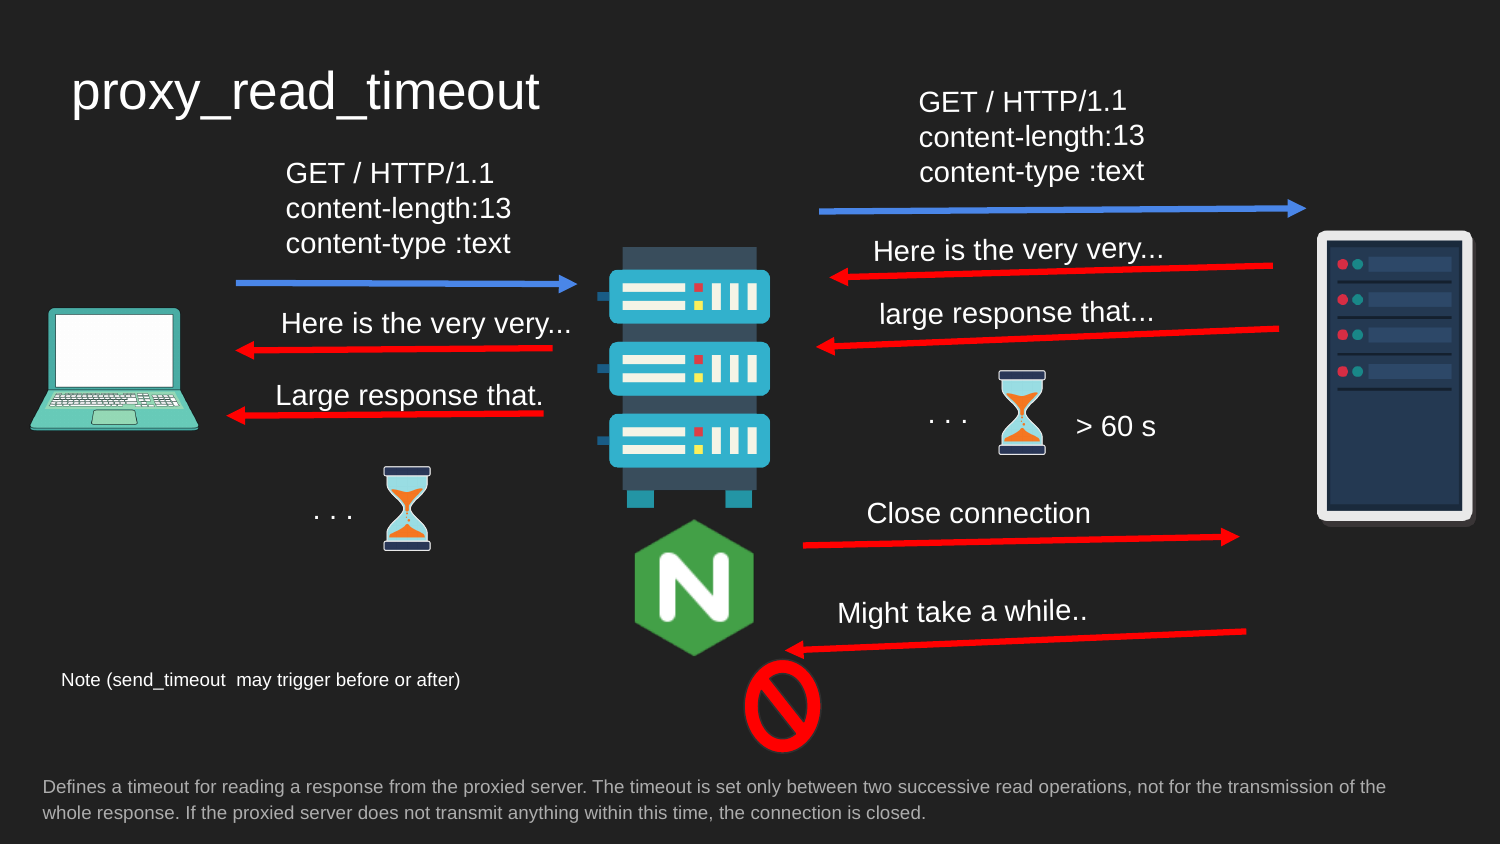

# proxy_read_timeout
GET / HTTP/1.1
content-length:13
content-type :text
GET / HTTP/1.1
content-length:13
content-type :text
Here is the very very...
large response that...
Here is the very very...
Large response that.
 . . .
> 60 s
 . . .
Close connection
Might take a while..
Note (send_timeout may trigger before or after)
Defines a timeout for reading a response from the proxied server. The timeout is set only between two successive read operations, not for the transmission of the whole response. If the proxied server does not transmit anything within this time, the connection is closed.